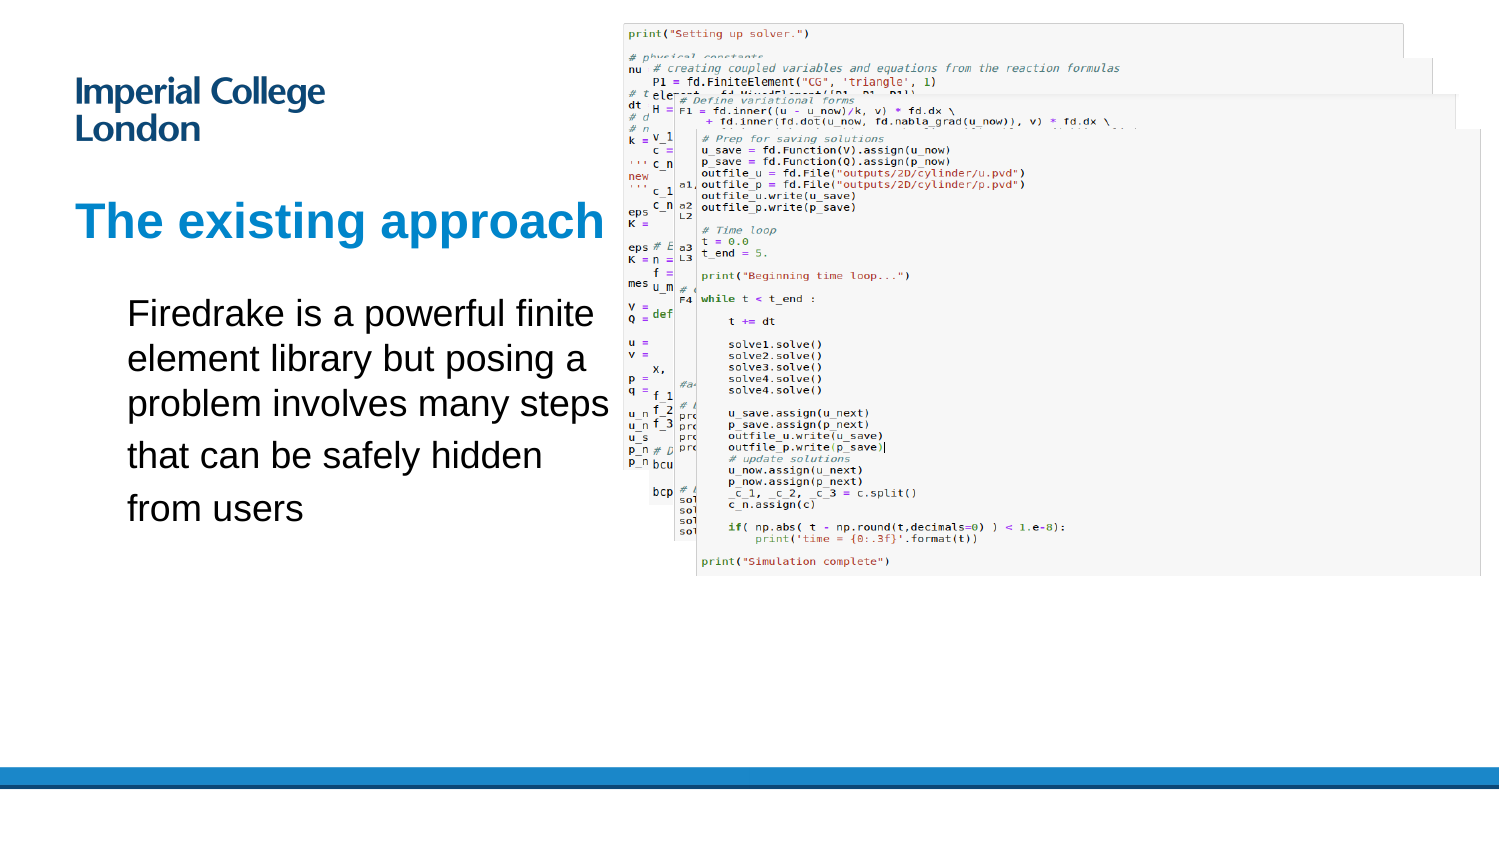

# The existing approach
Firedrake is a powerful finite element library but posing a problem involves many steps
that can be safely hidden
from users